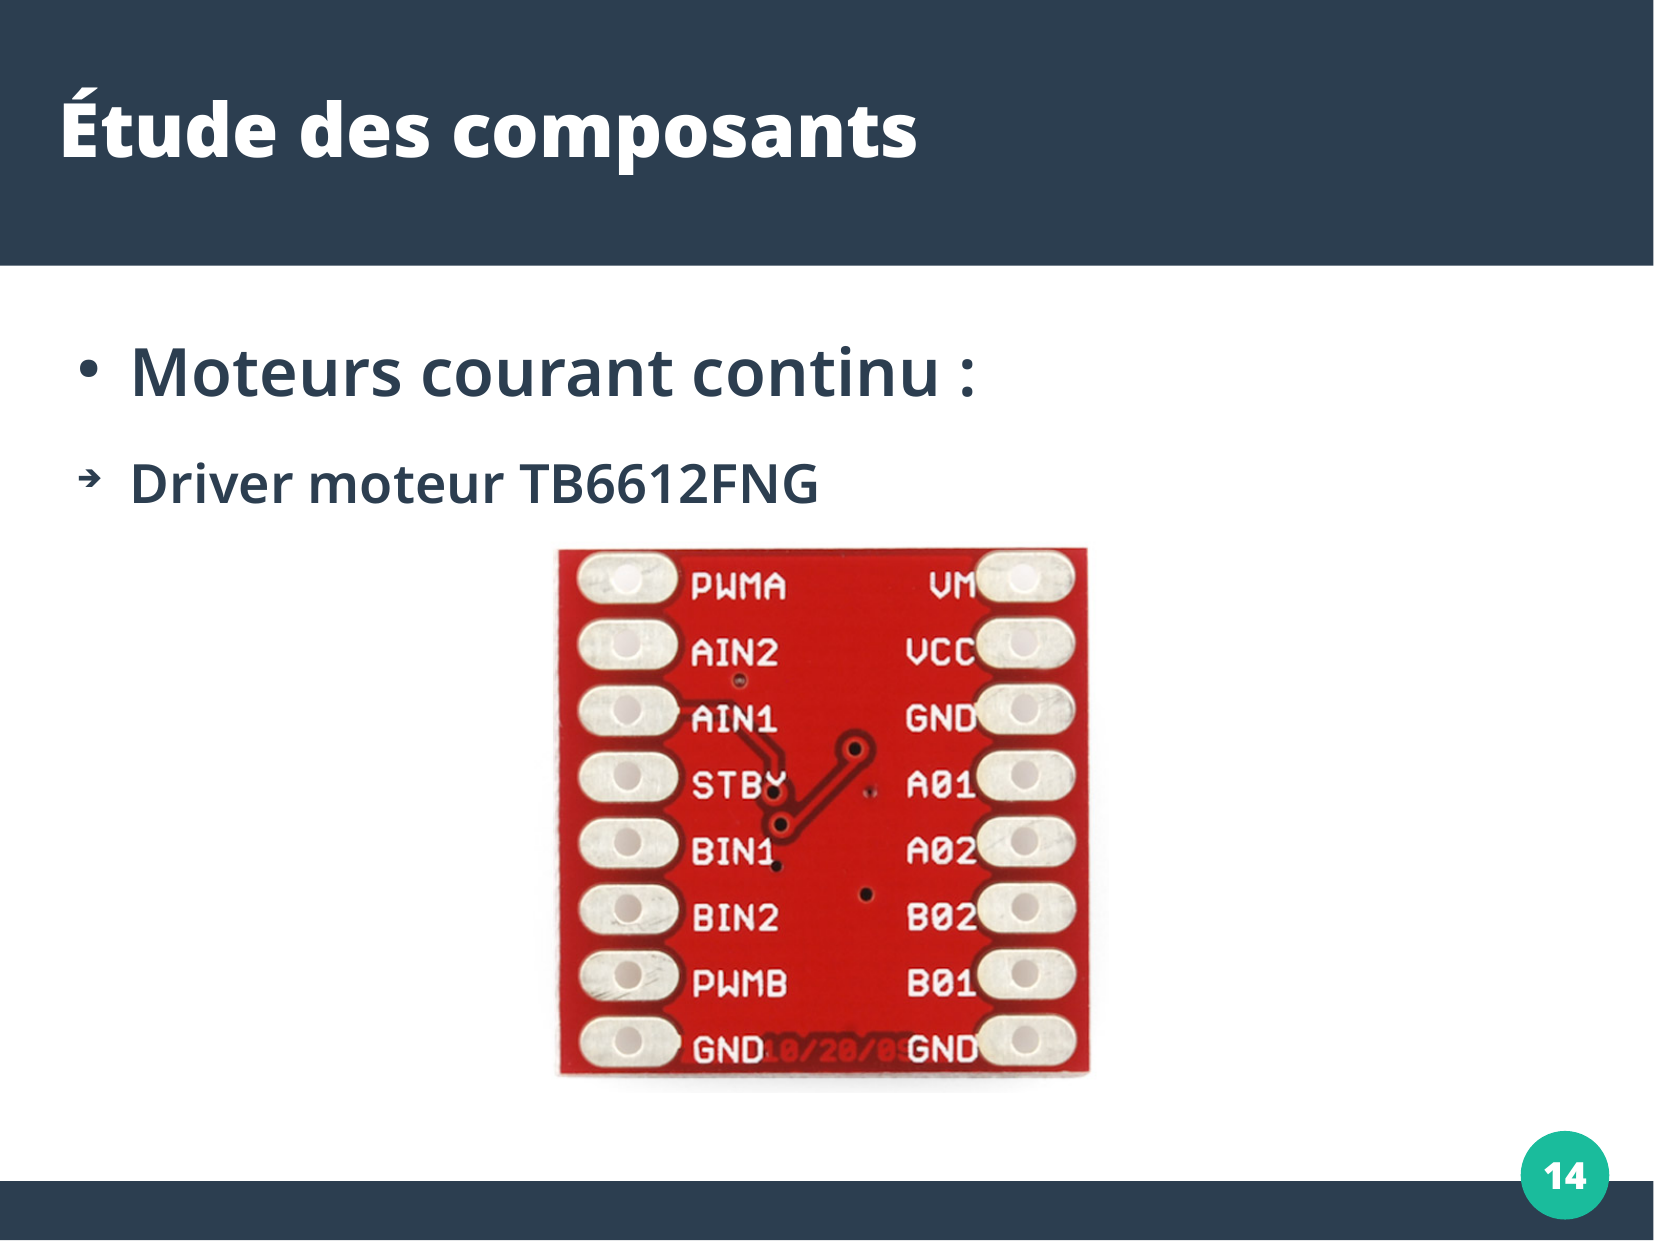

# Étude des composants
Moteurs courant continu :
Driver moteur TB6612FNG
14